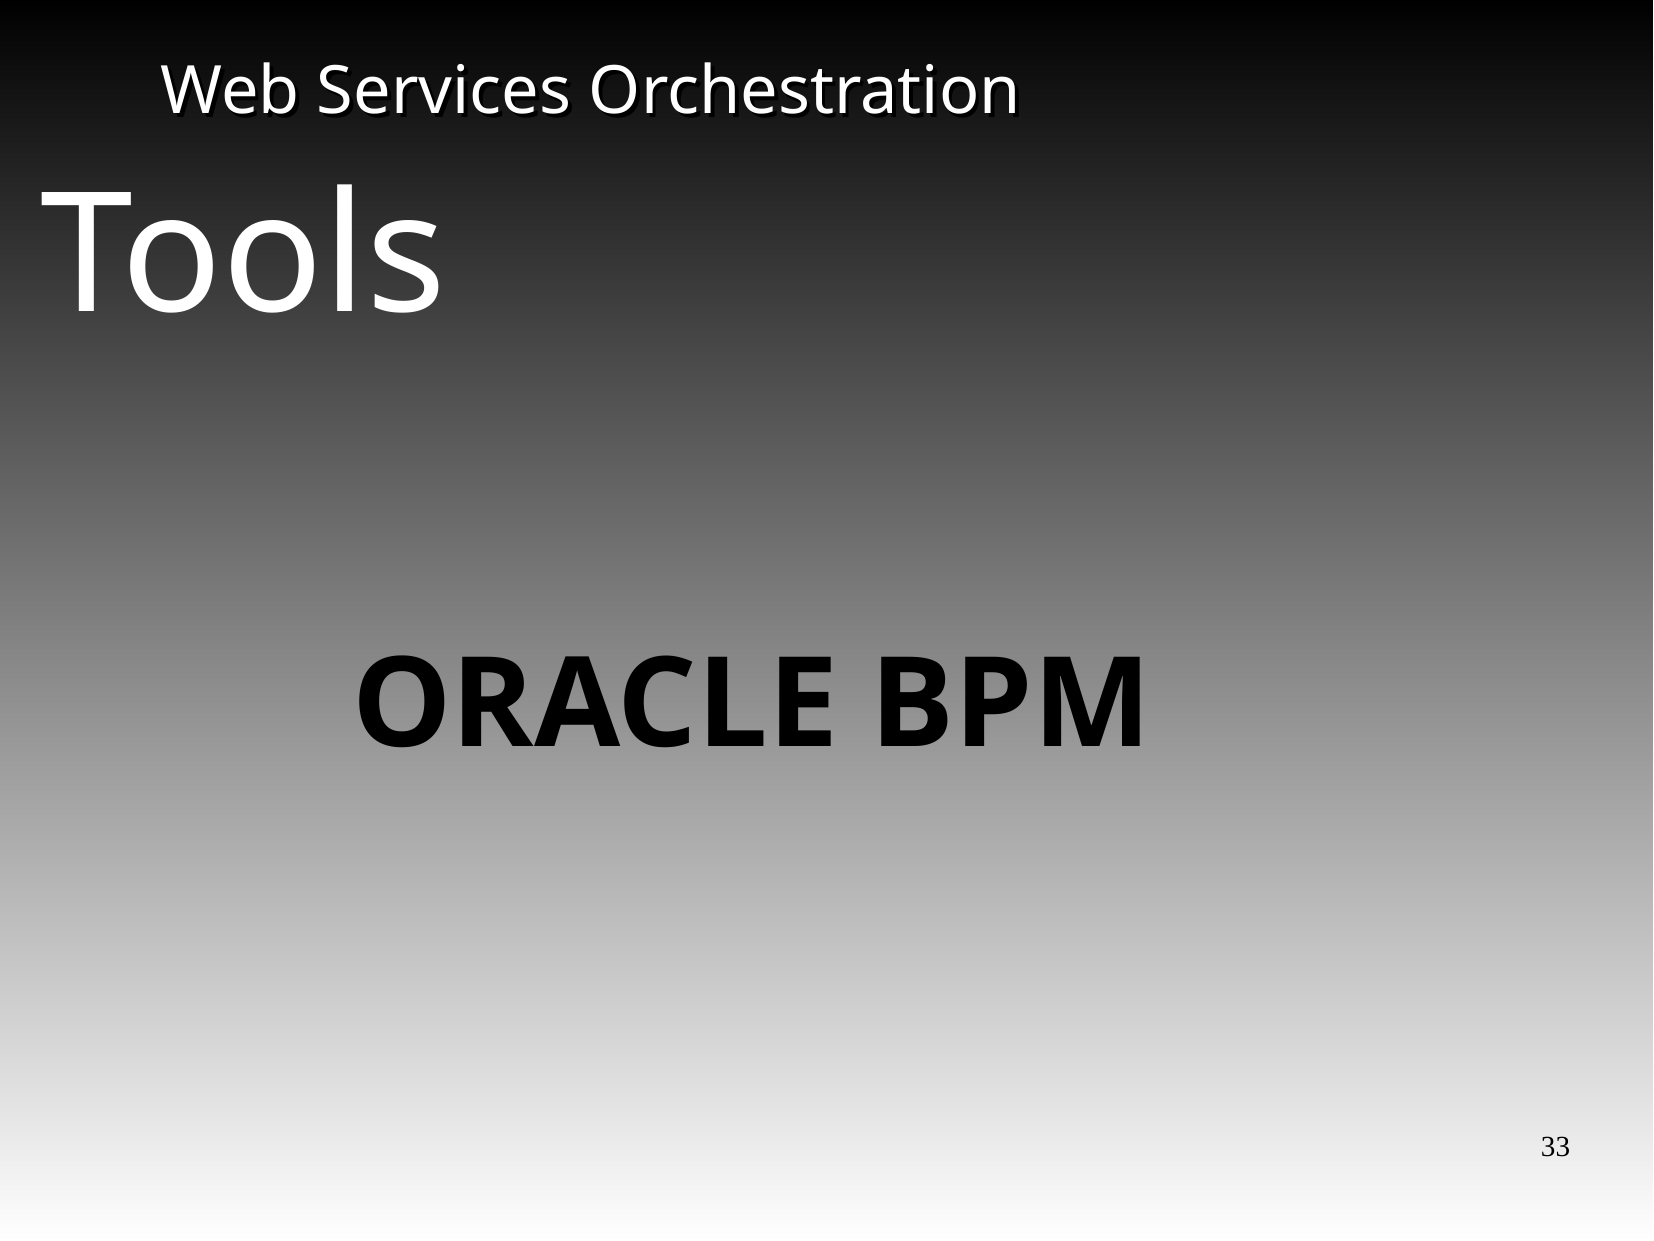

Web Services Orchestration
Tools
ORACLE BPM
33